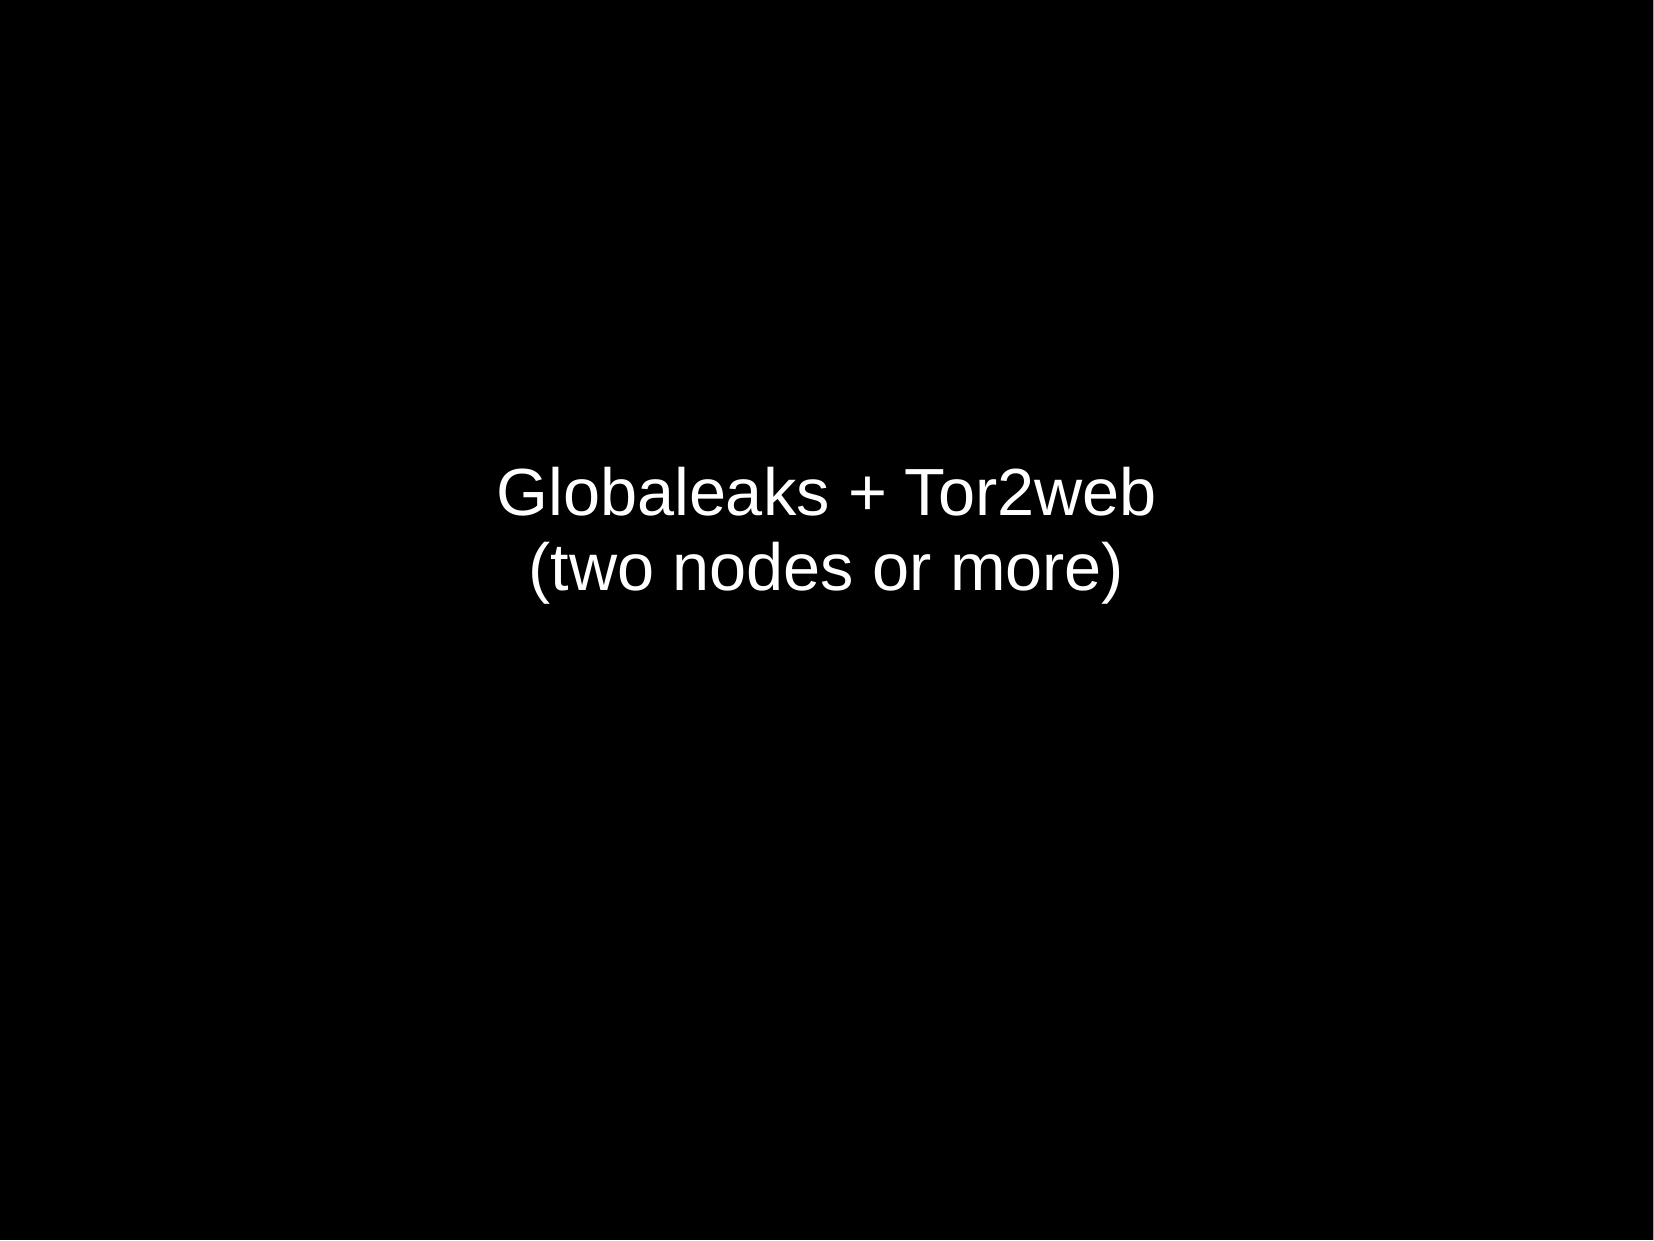

# Globaleaks + Tor2web
(two nodes or more)